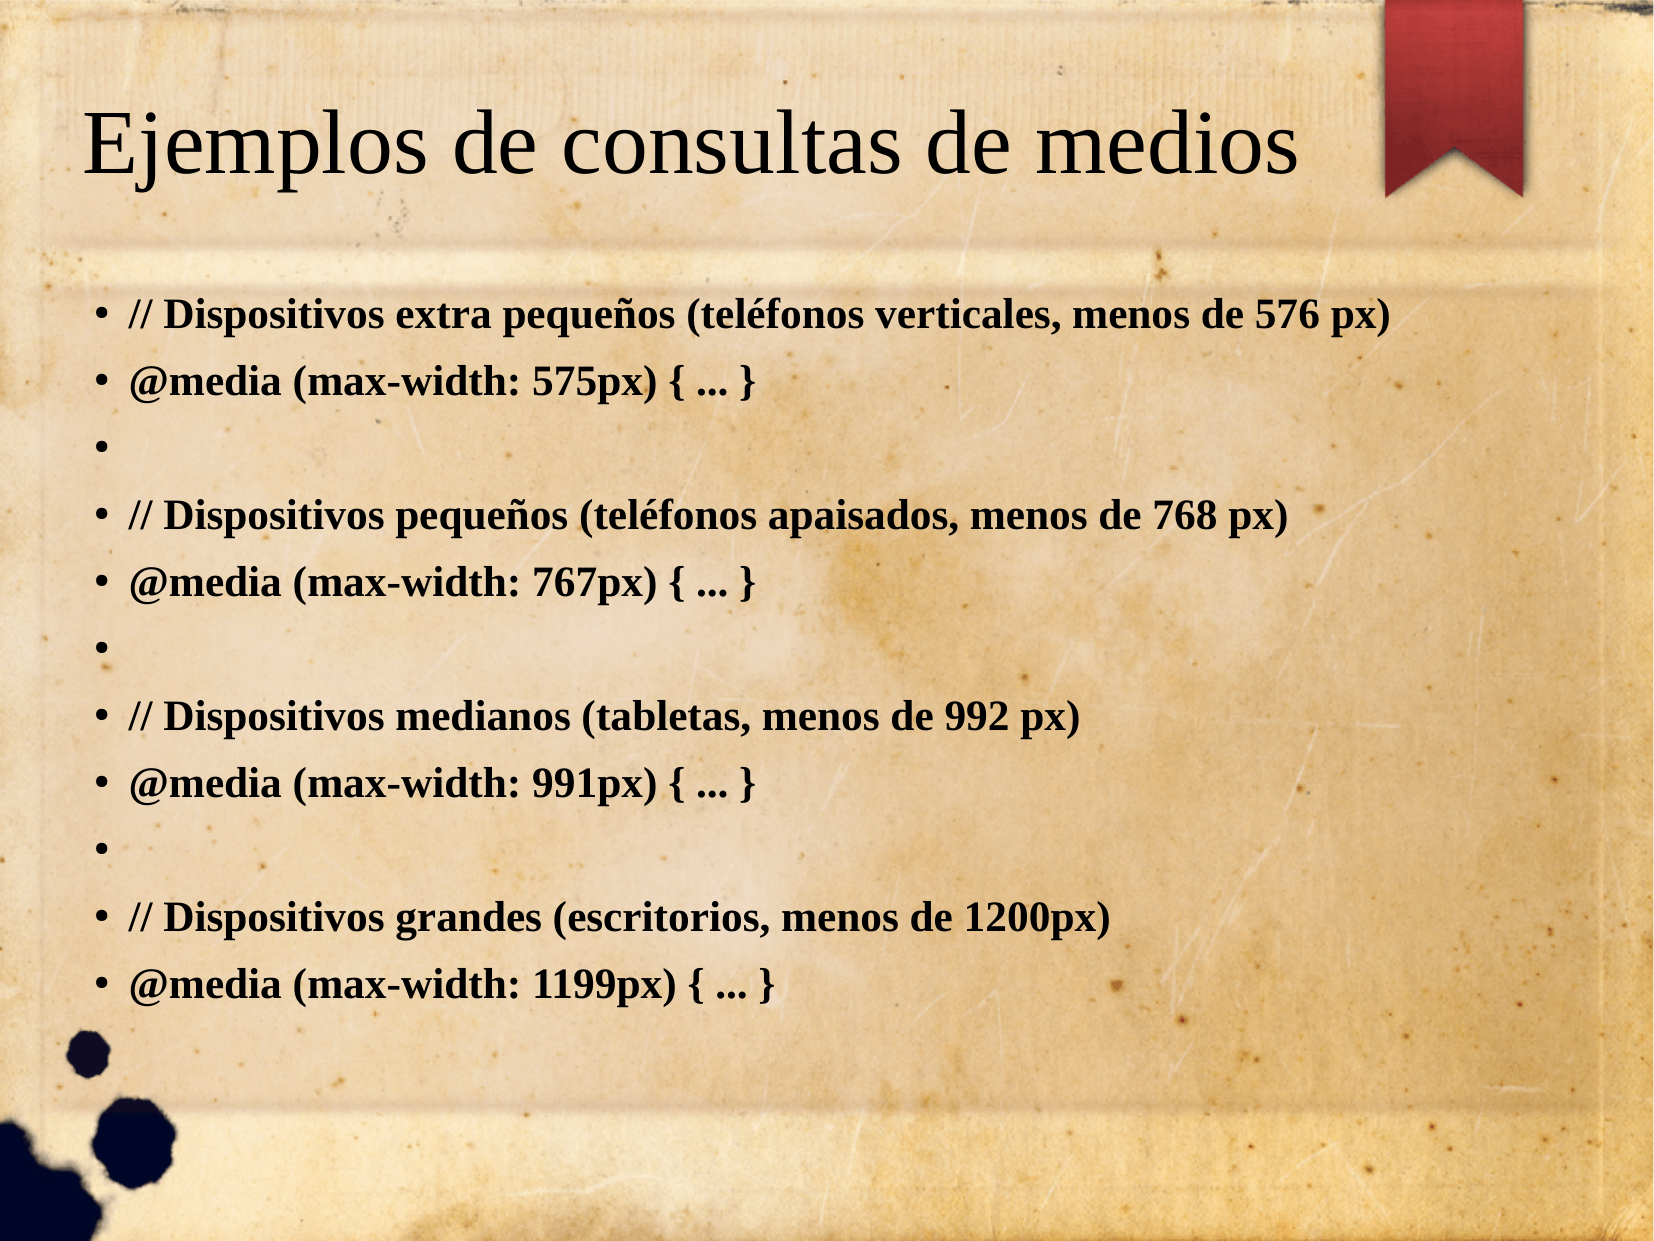

# Ejemplos de consultas de medios
// Dispositivos extra pequeños (teléfonos verticales, menos de 576 px)
@media (max-width: 575px) { ... }
// Dispositivos pequeños (teléfonos apaisados, menos de 768 px)
@media (max-width: 767px) { ... }
// Dispositivos medianos (tabletas, menos de 992 px)
@media (max-width: 991px) { ... }
// Dispositivos grandes (escritorios, menos de 1200px)
@media (max-width: 1199px) { ... }